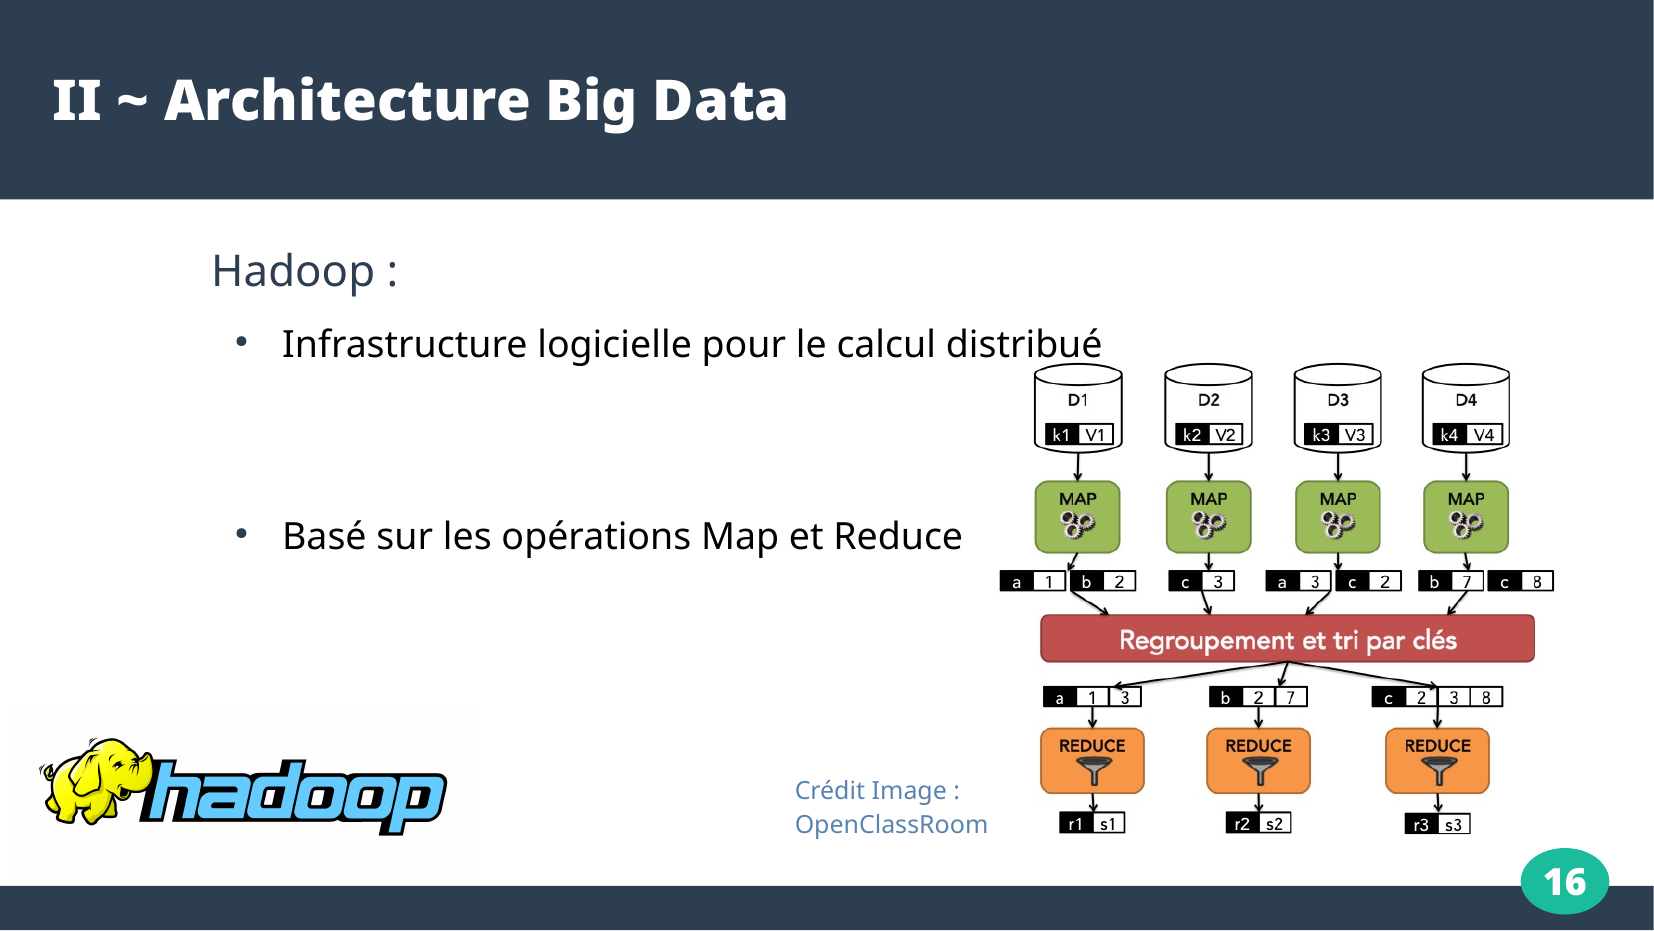

# II ~ Architecture Big Data
Hadoop :
Infrastructure logicielle pour le calcul distribué
Basé sur les opérations Map et Reduce
Crédit Image : OpenClassRoom
16